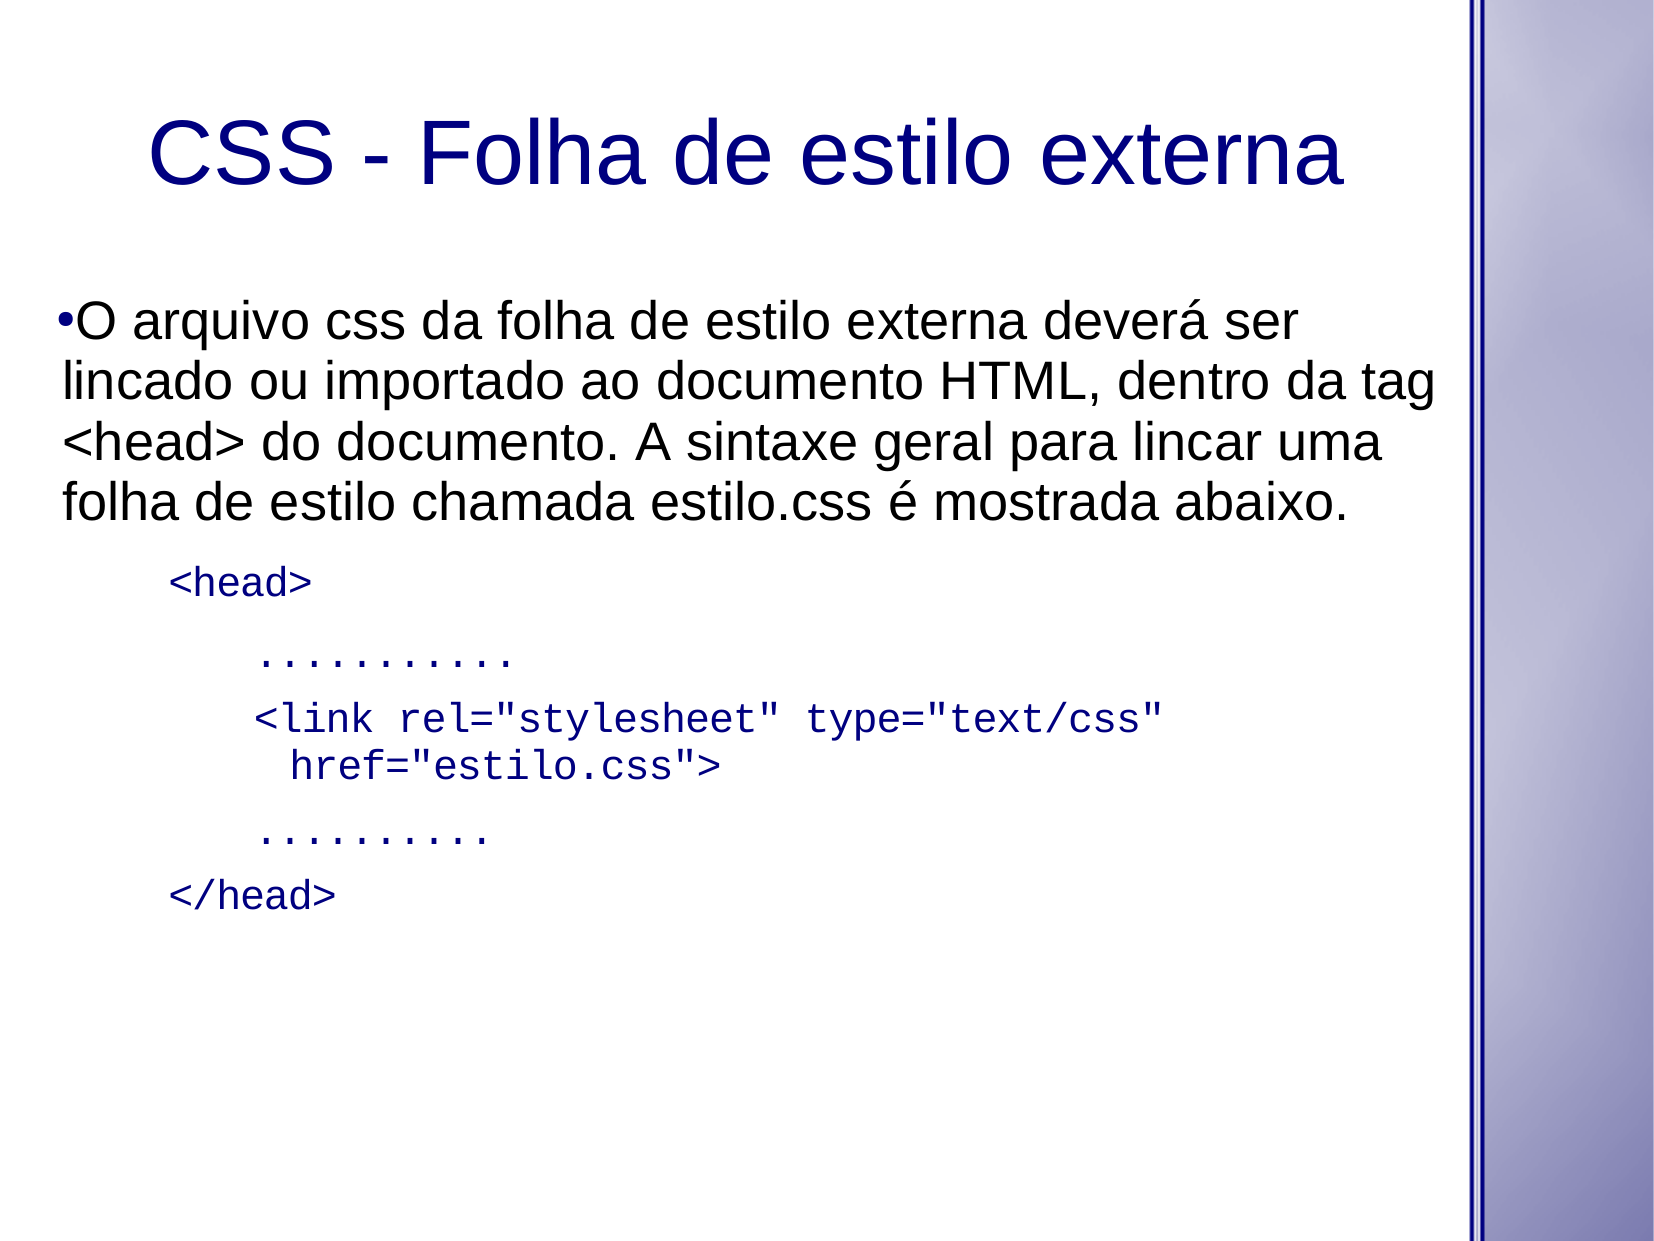

# CSS - Folha de estilo externa
O arquivo css da folha de estilo externa deverá ser lincado ou importado ao documento HTML, dentro da tag <head> do documento. A sintaxe geral para lincar uma folha de estilo chamada estilo.css é mostrada abaixo.
<head>
...........
<link rel="stylesheet" type="text/css" href="estilo.css">
..........
</head>